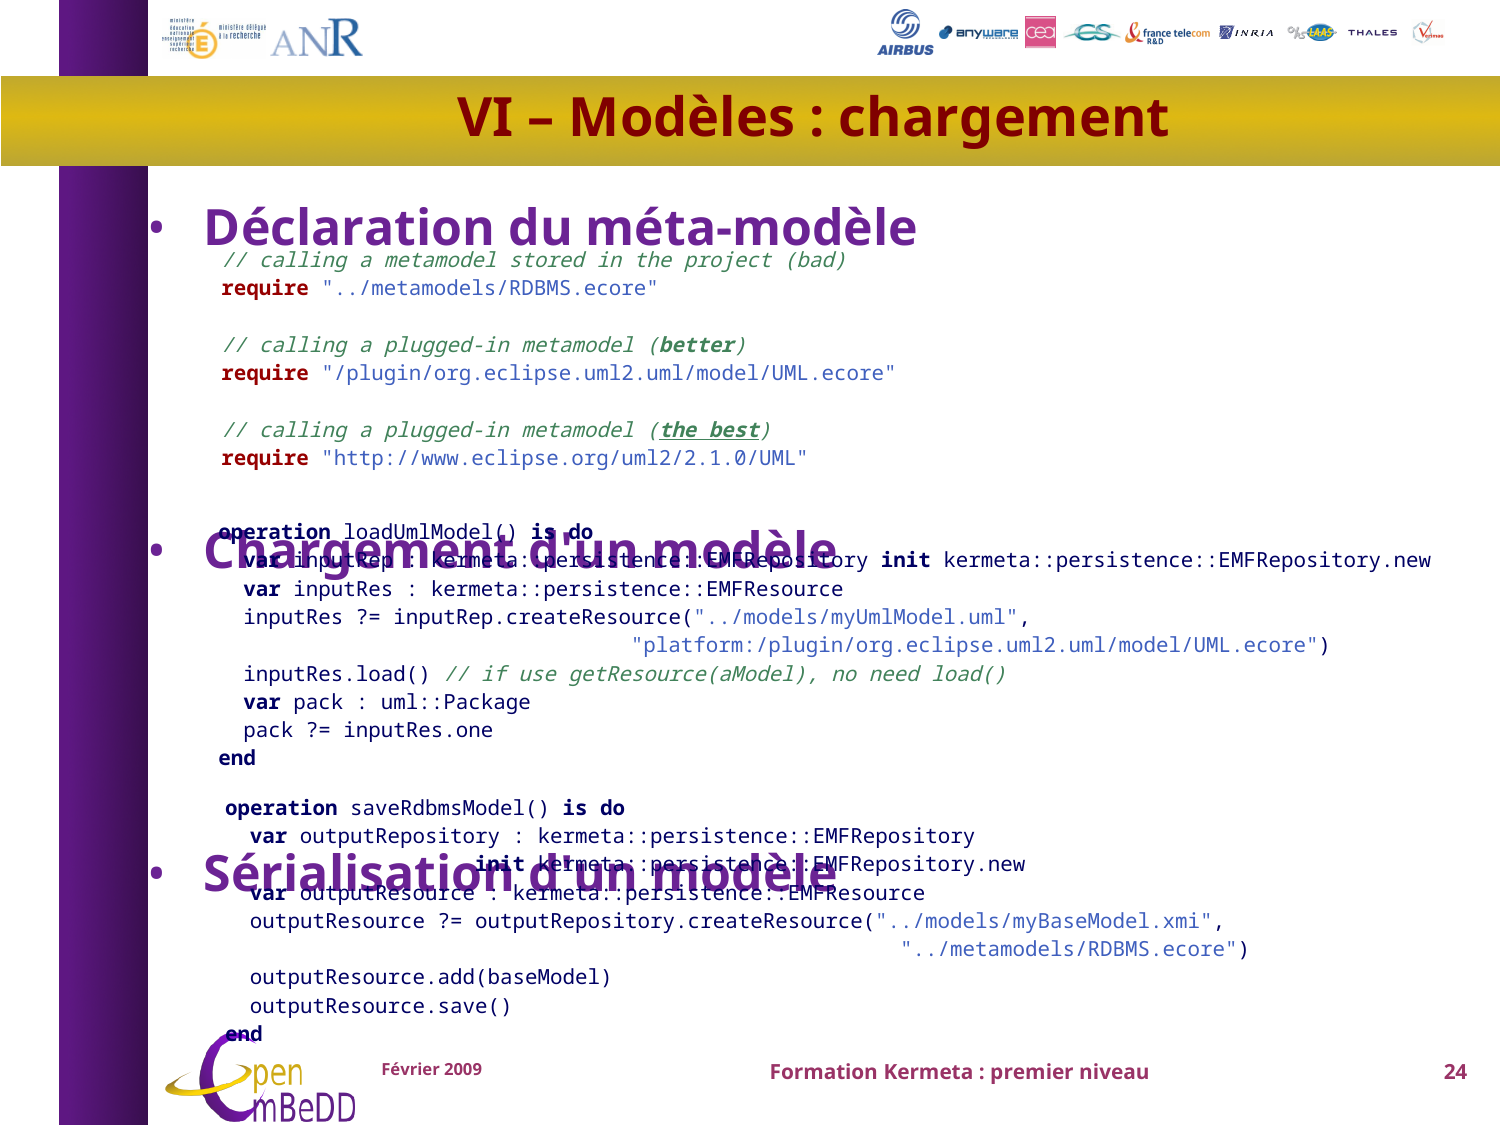

# VI – Modèles : chargement
Déclaration du méta-modèle
Chargement d'un modèle
Sérialisation d'un modèle
// calling a metamodel stored in the project (bad)
require "../metamodels/RDBMS.ecore"
// calling a plugged-in metamodel (better)
require "/plugin/org.eclipse.uml2.uml/model/UML.ecore"
// calling a plugged-in metamodel (the best)
require "http://www.eclipse.org/uml2/2.1.0/UML"
operation loadUmlModel() is do
 var inputRep : kermeta::persistence::EMFRepository init kermeta::persistence::EMFRepository.new
 var inputRes : kermeta::persistence::EMFResource
 inputRes ?= inputRep.createResource("../models/myUmlModel.uml",
 "platform:/plugin/org.eclipse.uml2.uml/model/UML.ecore")
 inputRes.load() // if use getResource(aModel), no need load()
 var pack : uml::Package
 pack ?= inputRes.one
end
operation saveRdbmsModel() is do
 var outputRepository : kermeta::persistence::EMFRepository
 init kermeta::persistence::EMFRepository.new
 var outputResource : kermeta::persistence::EMFResource
 outputResource ?= outputRepository.createResource("../models/myBaseModel.xmi",
 "../metamodels/RDBMS.ecore")
 outputResource.add(baseModel)
 outputResource.save()
end
Pied de page
Pied de page fixe
24